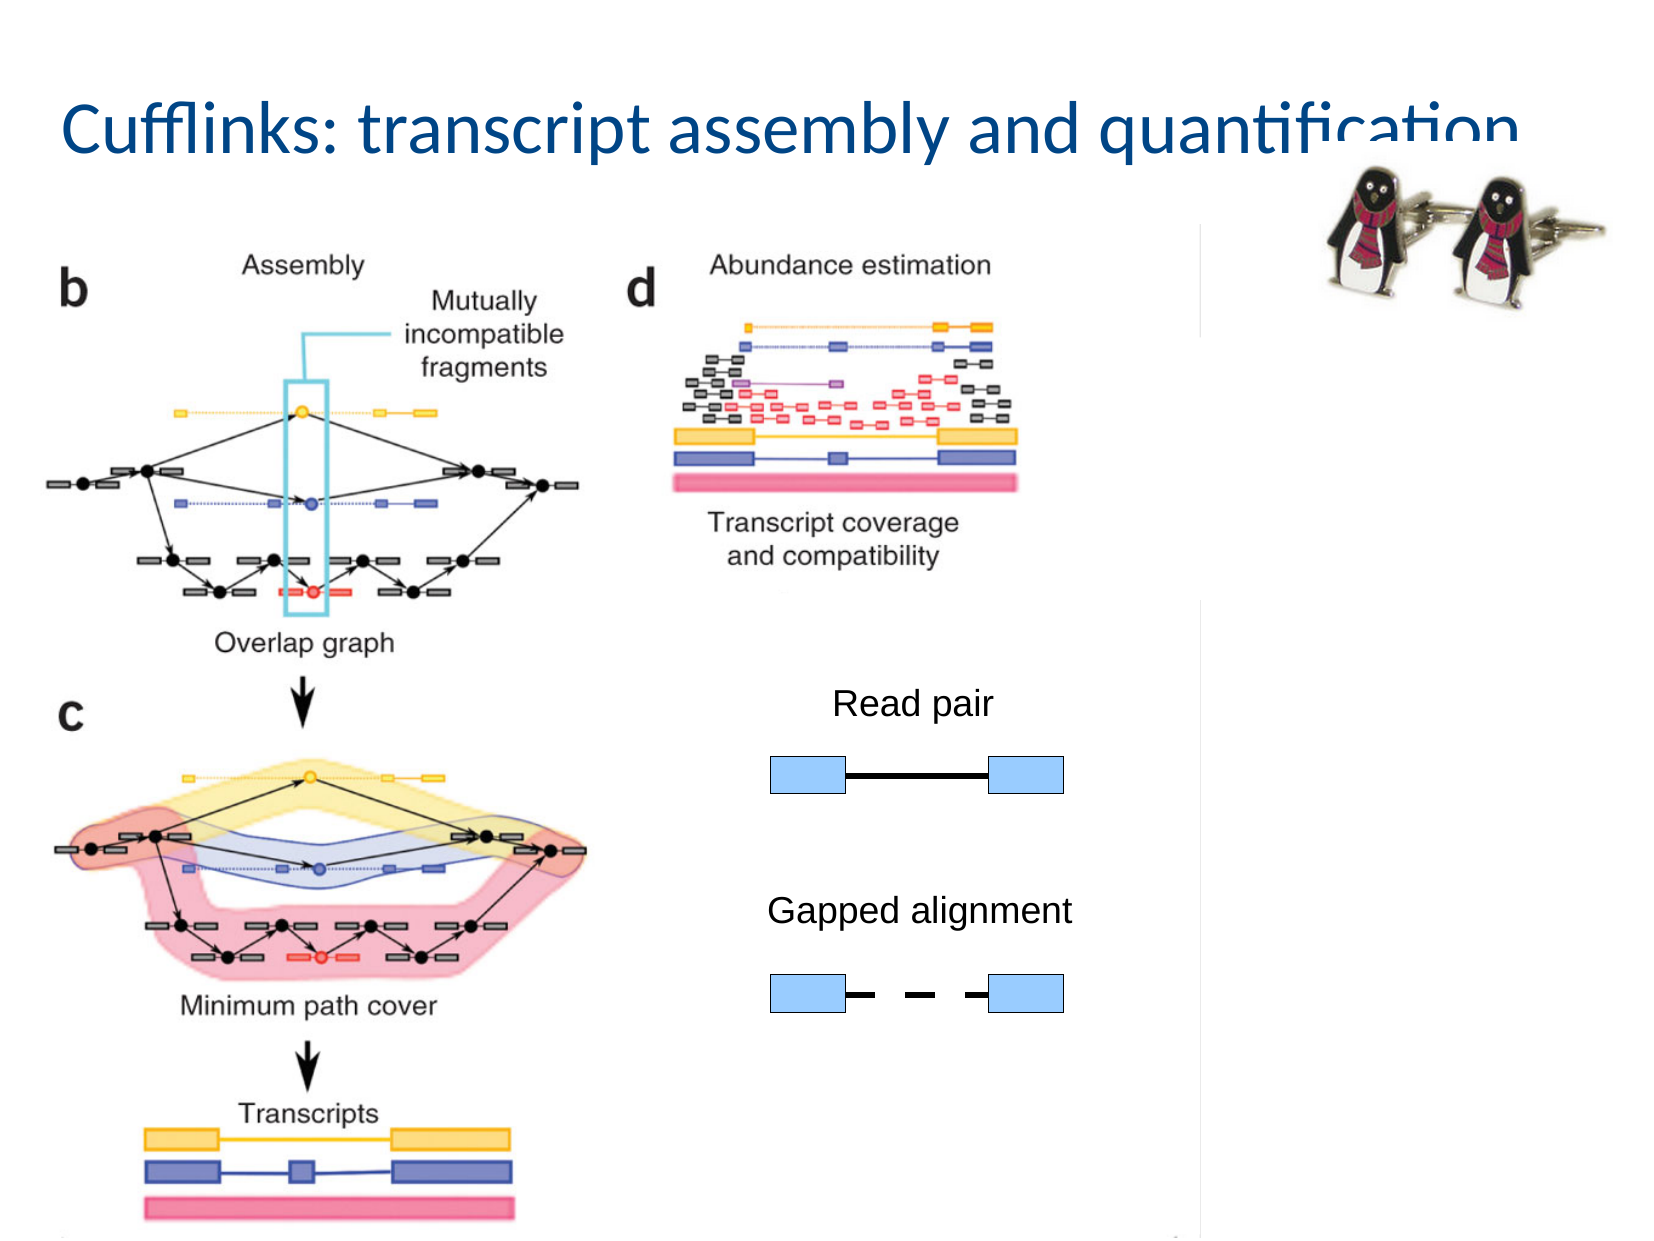

# Cufflinks: transcript assembly and quantification
Read pair
Gapped alignment